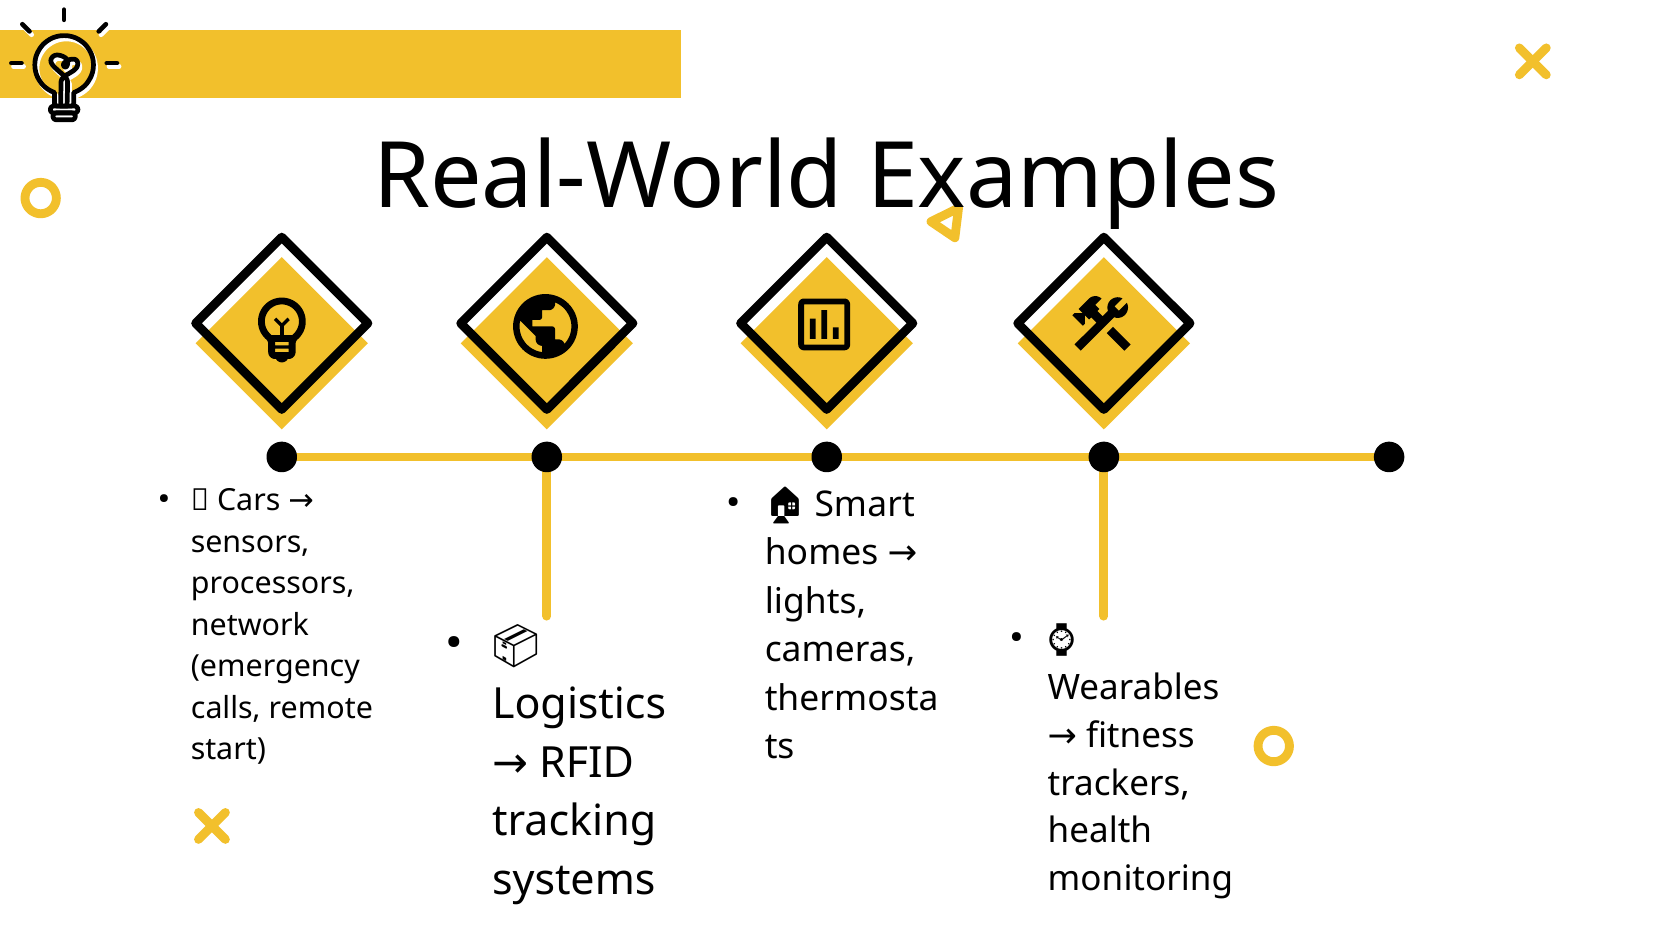

# Real-World Examples
🚗 Cars → sensors, processors, network (emergency calls, remote start)
🏠 Smart homes → lights, cameras, thermostats
📦 Logistics → RFID tracking systems
⌚ Wearables → fitness trackers, health monitoring